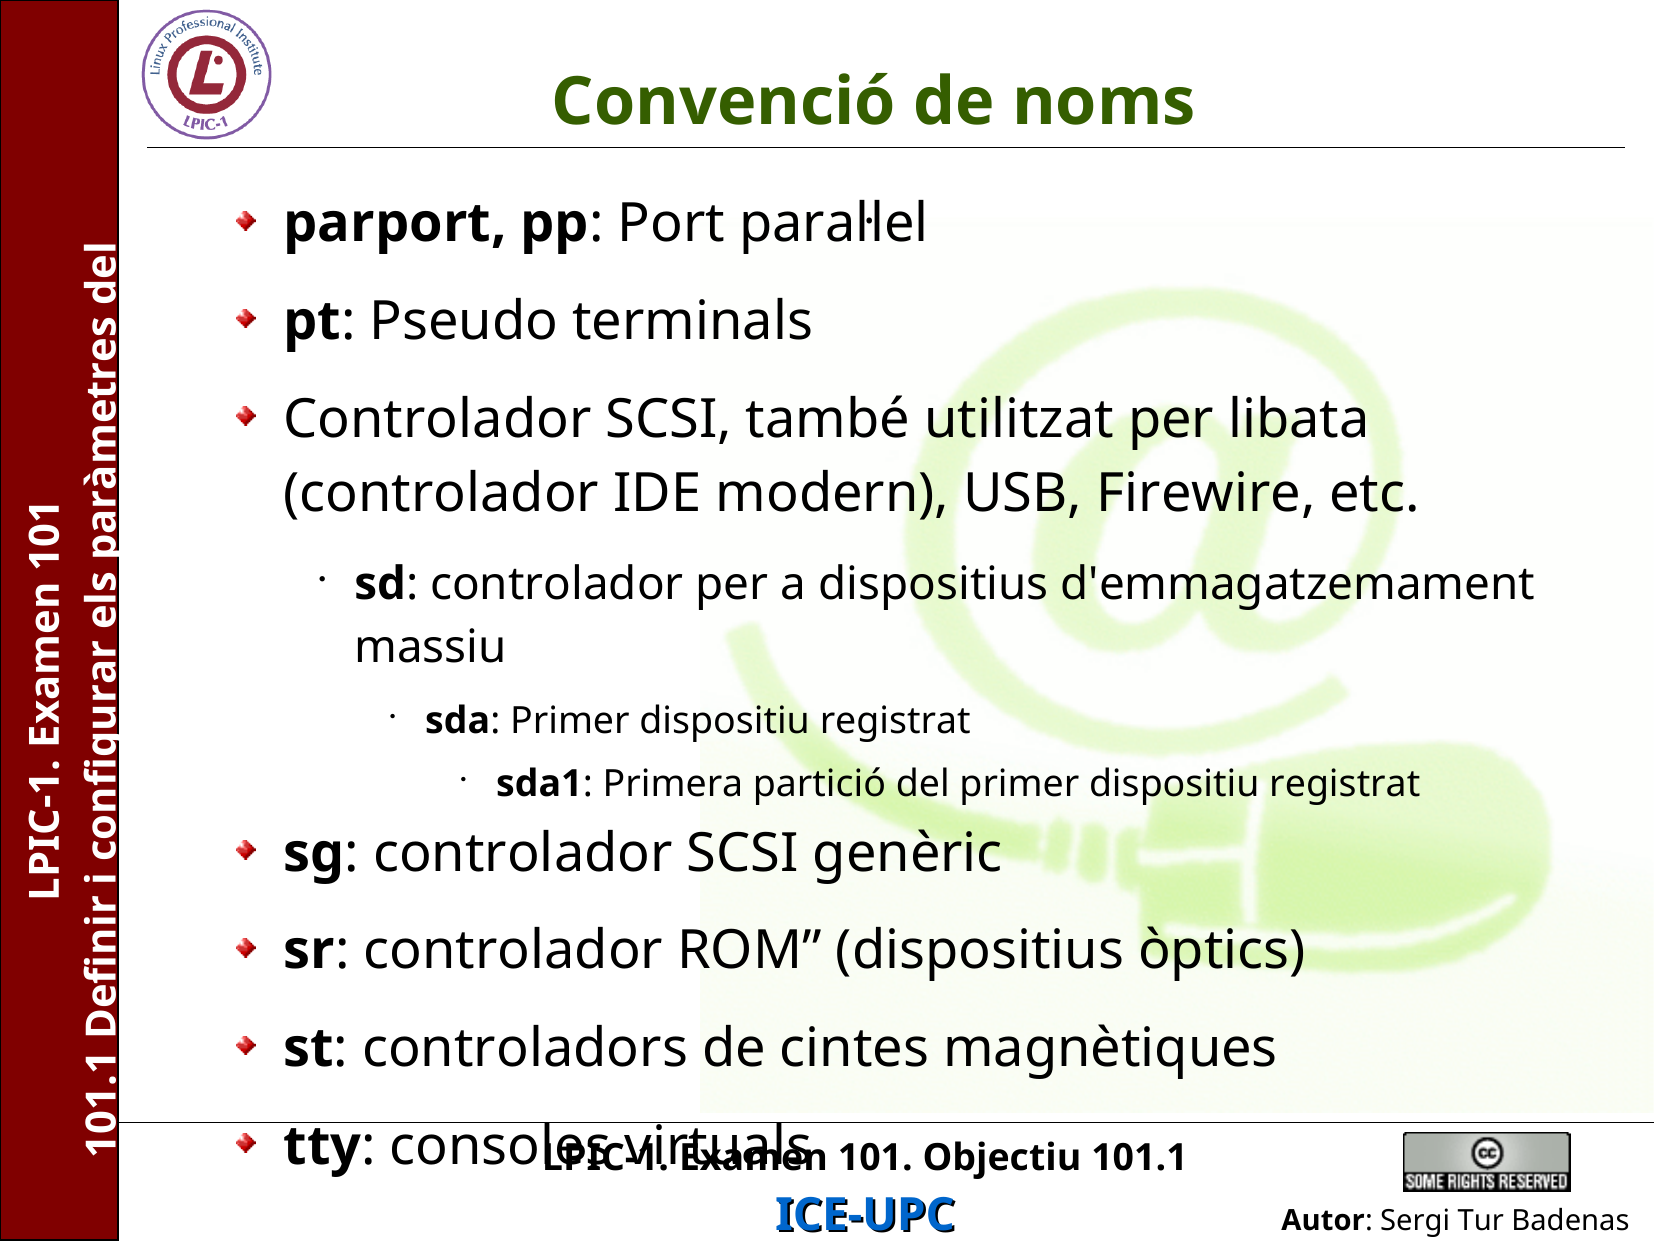

# Convenció de noms
parport, pp: Port paral·lel
pt: Pseudo terminals
Controlador SCSI, també utilitzat per libata (controlador IDE modern), USB, Firewire, etc.
sd: controlador per a dispositius d'emmagatzemament massiu
sda: Primer dispositiu registrat
sda1: Primera partició del primer dispositiu registrat
sg: controlador SCSI genèric
sr: controlador ROM” (dispositius òptics)
st: controladors de cintes magnètiques
tty: consoles virtuals